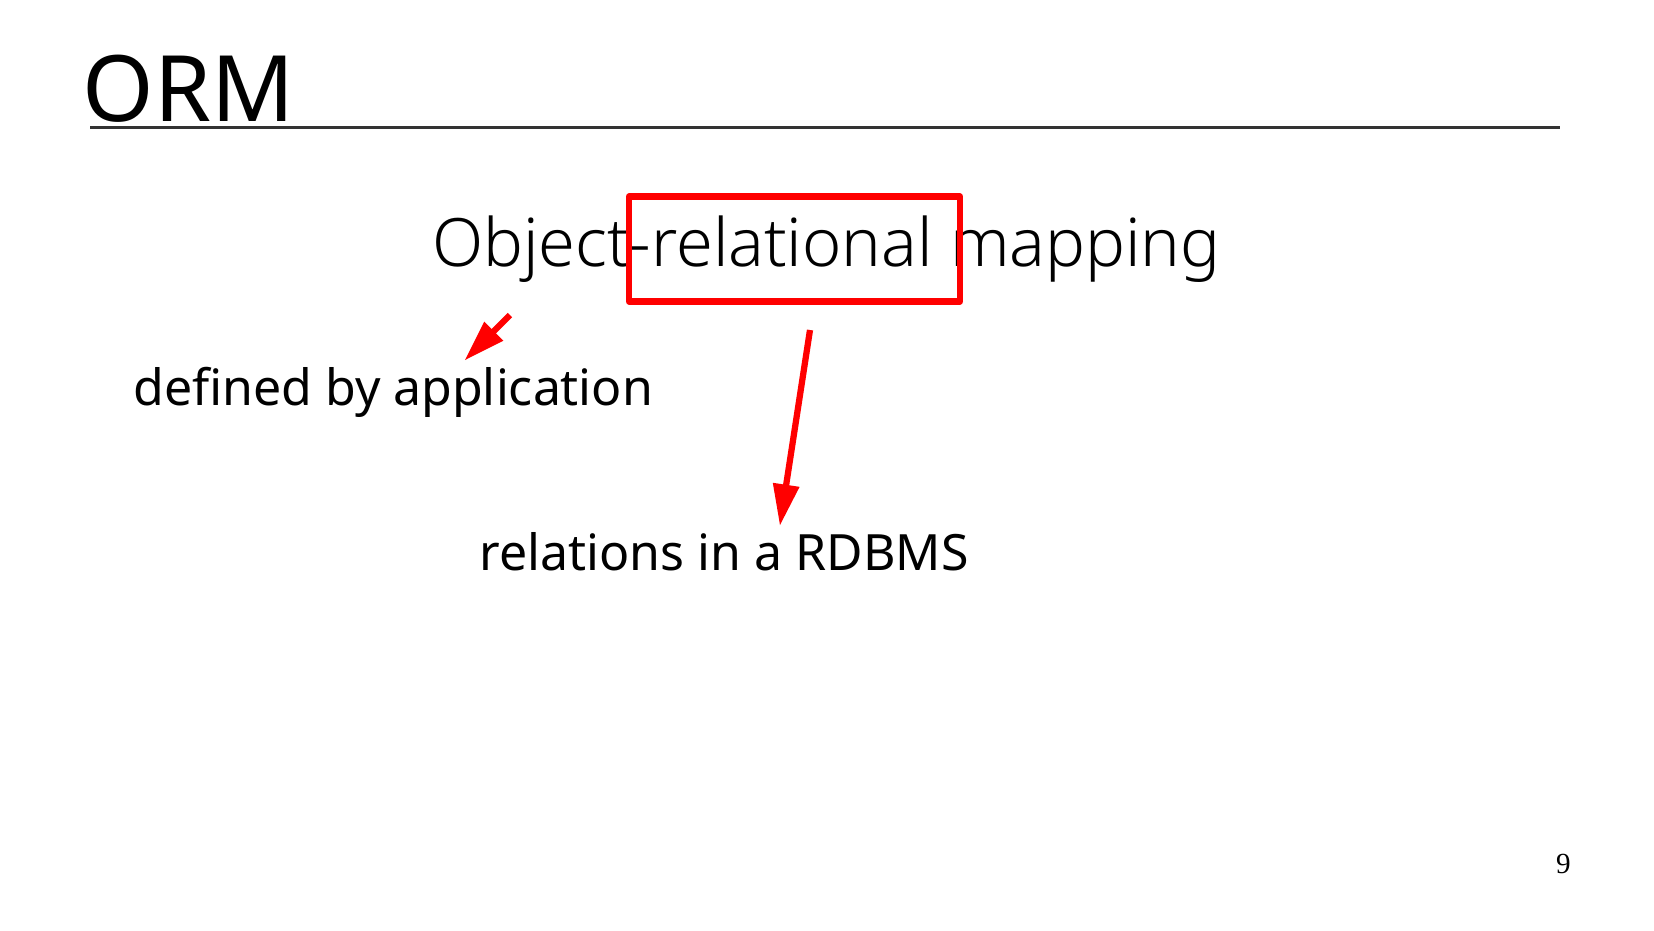

# ORM
Object-relational mapping
defined by application
relations in a RDBMS
9